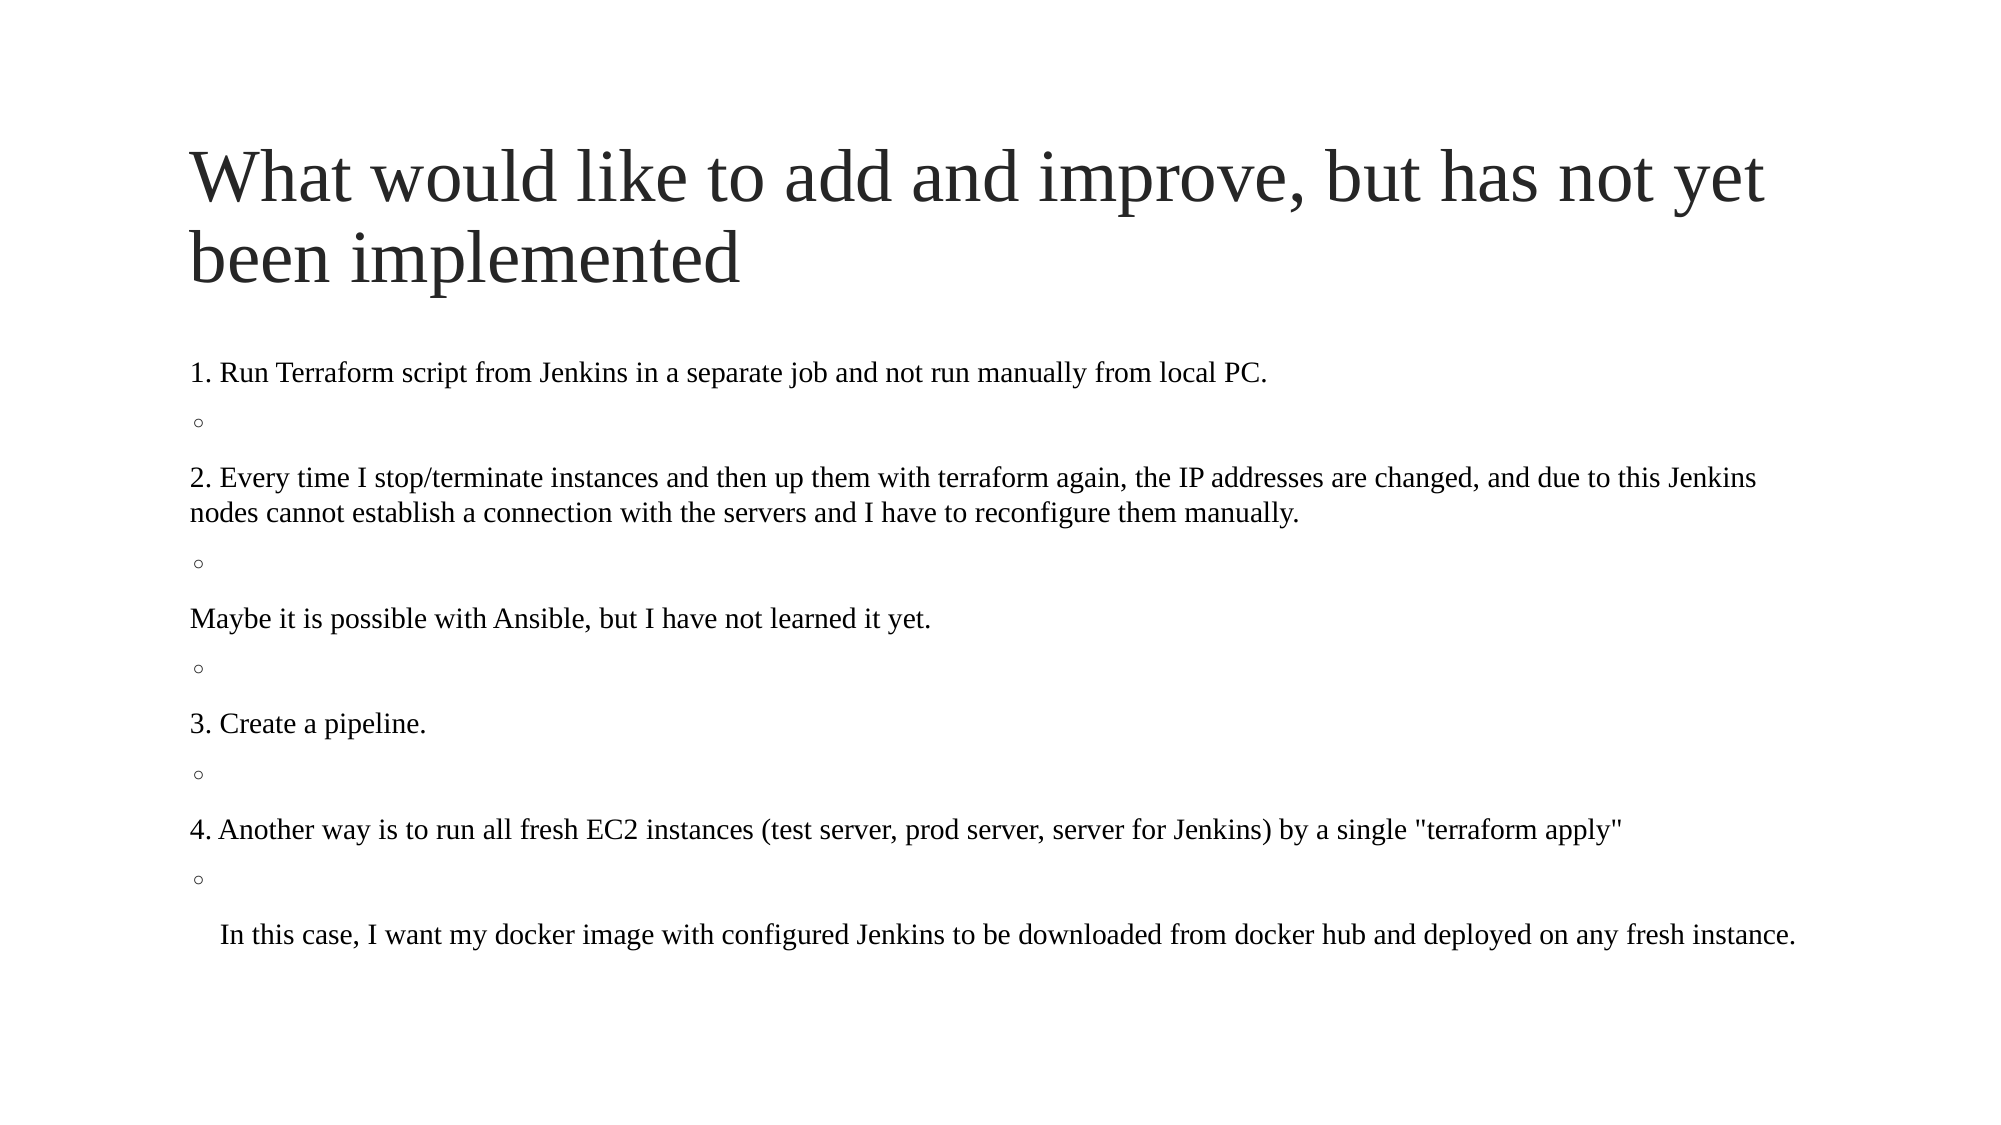

# What would like to add and improve, but has not yet been implemented
1. Run Terraform script from Jenkins in a separate job and not run manually from local PC.
2. Every time I stop/terminate instances and then up them with terraform again, the IP addresses are changed, and due to this Jenkins nodes cannot establish a connection with the servers and I have to reconfigure them manually.
Maybe it is possible with Ansible, but I have not learned it yet.
3. Create a pipeline.
4. Another way is to run all fresh EC2 instances (test server, prod server, server for Jenkins) by a single "terraform apply"
    In this case, I want my docker image with configured Jenkins to be downloaded from docker hub and deployed on any fresh instance.